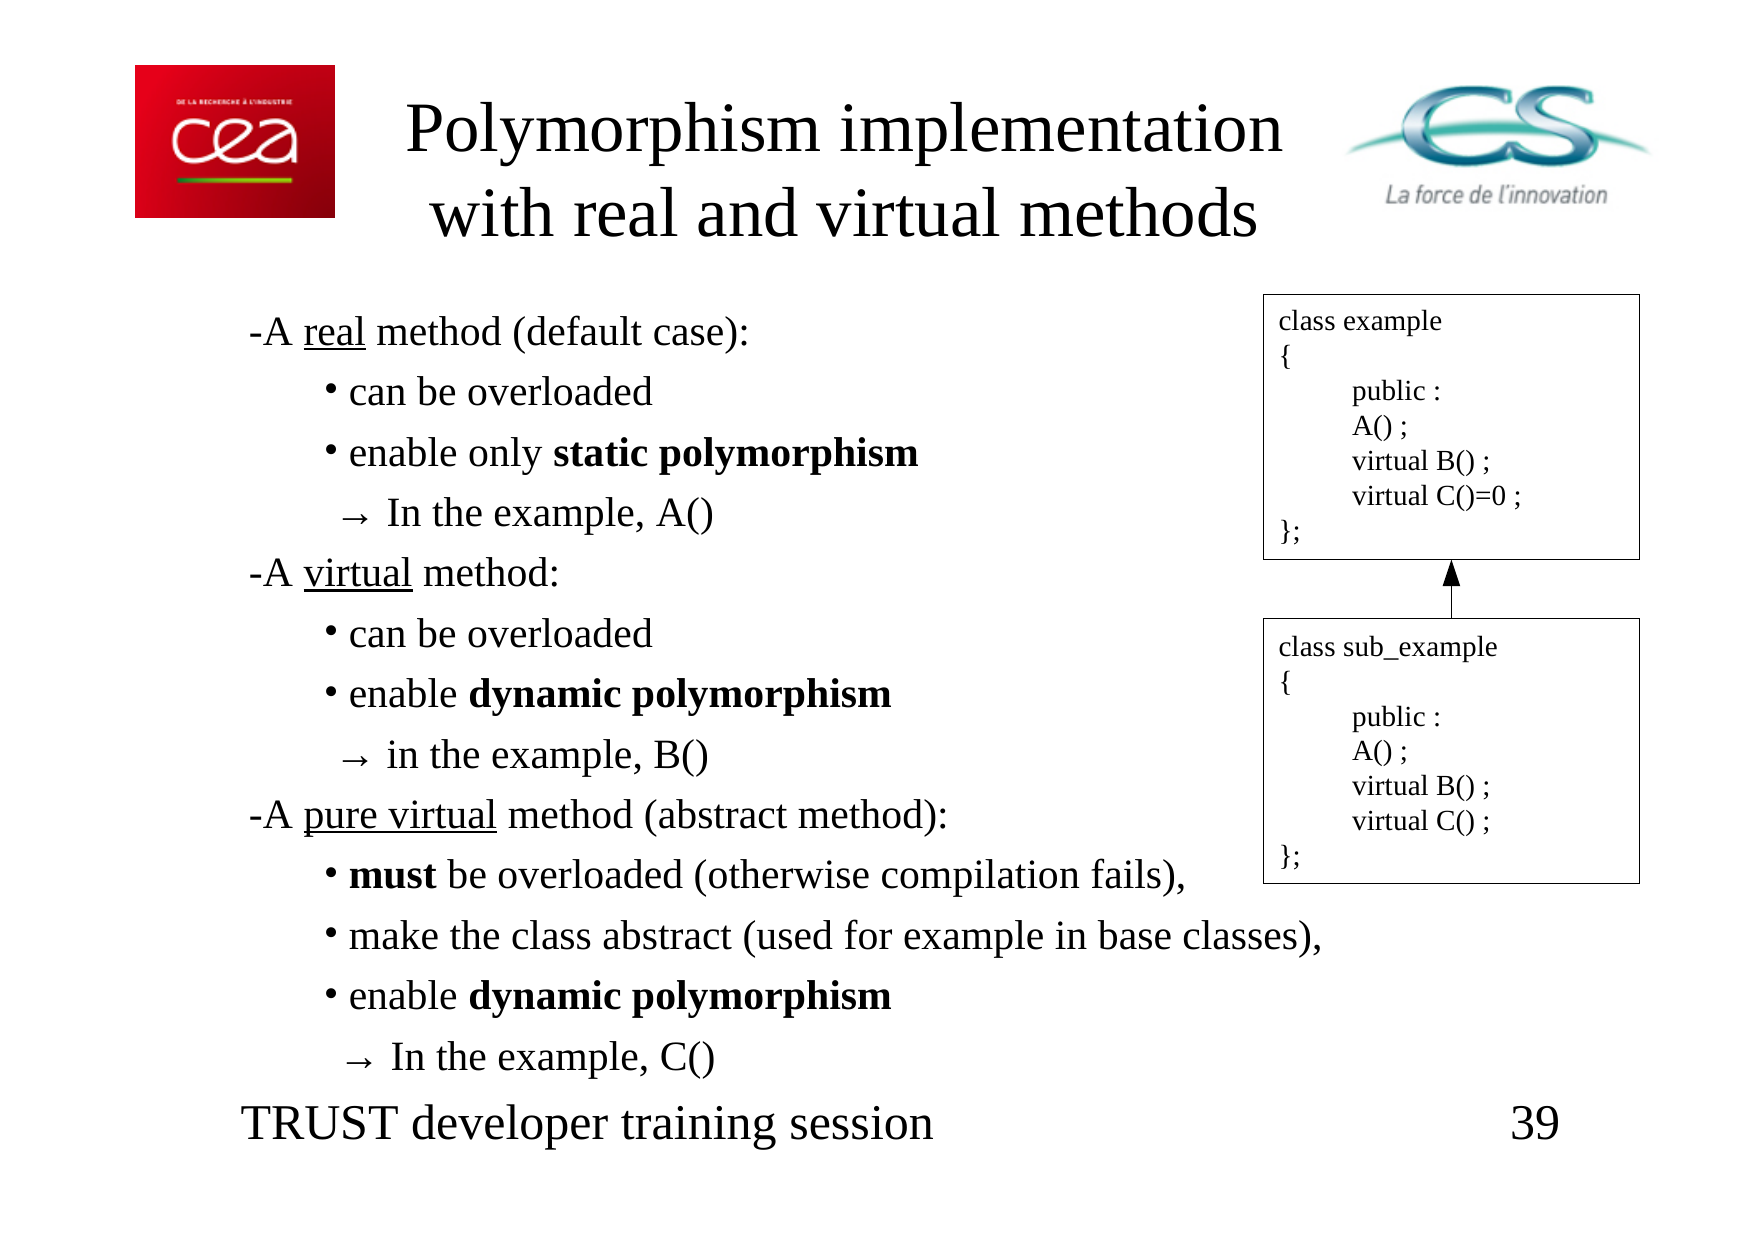

# Polymorphism implementation with real and virtual methods
class example
{
	public :
	A() ;
	virtual B() ;
	virtual C()=0 ;
};
-A real method (default case):
 can be overloaded
 enable only static polymorphism
 → In the example, A()
-A virtual method:
 can be overloaded
 enable dynamic polymorphism
 → in the example, B()
-A pure virtual method (abstract method):
 must be overloaded (otherwise compilation fails),
 make the class abstract (used for example in base classes),
 enable dynamic polymorphism
→ In the example, C()
class sub_example
{
	public :
	A() ;
	virtual B() ;
	virtual C() ;
};
TRUST developer training session
39